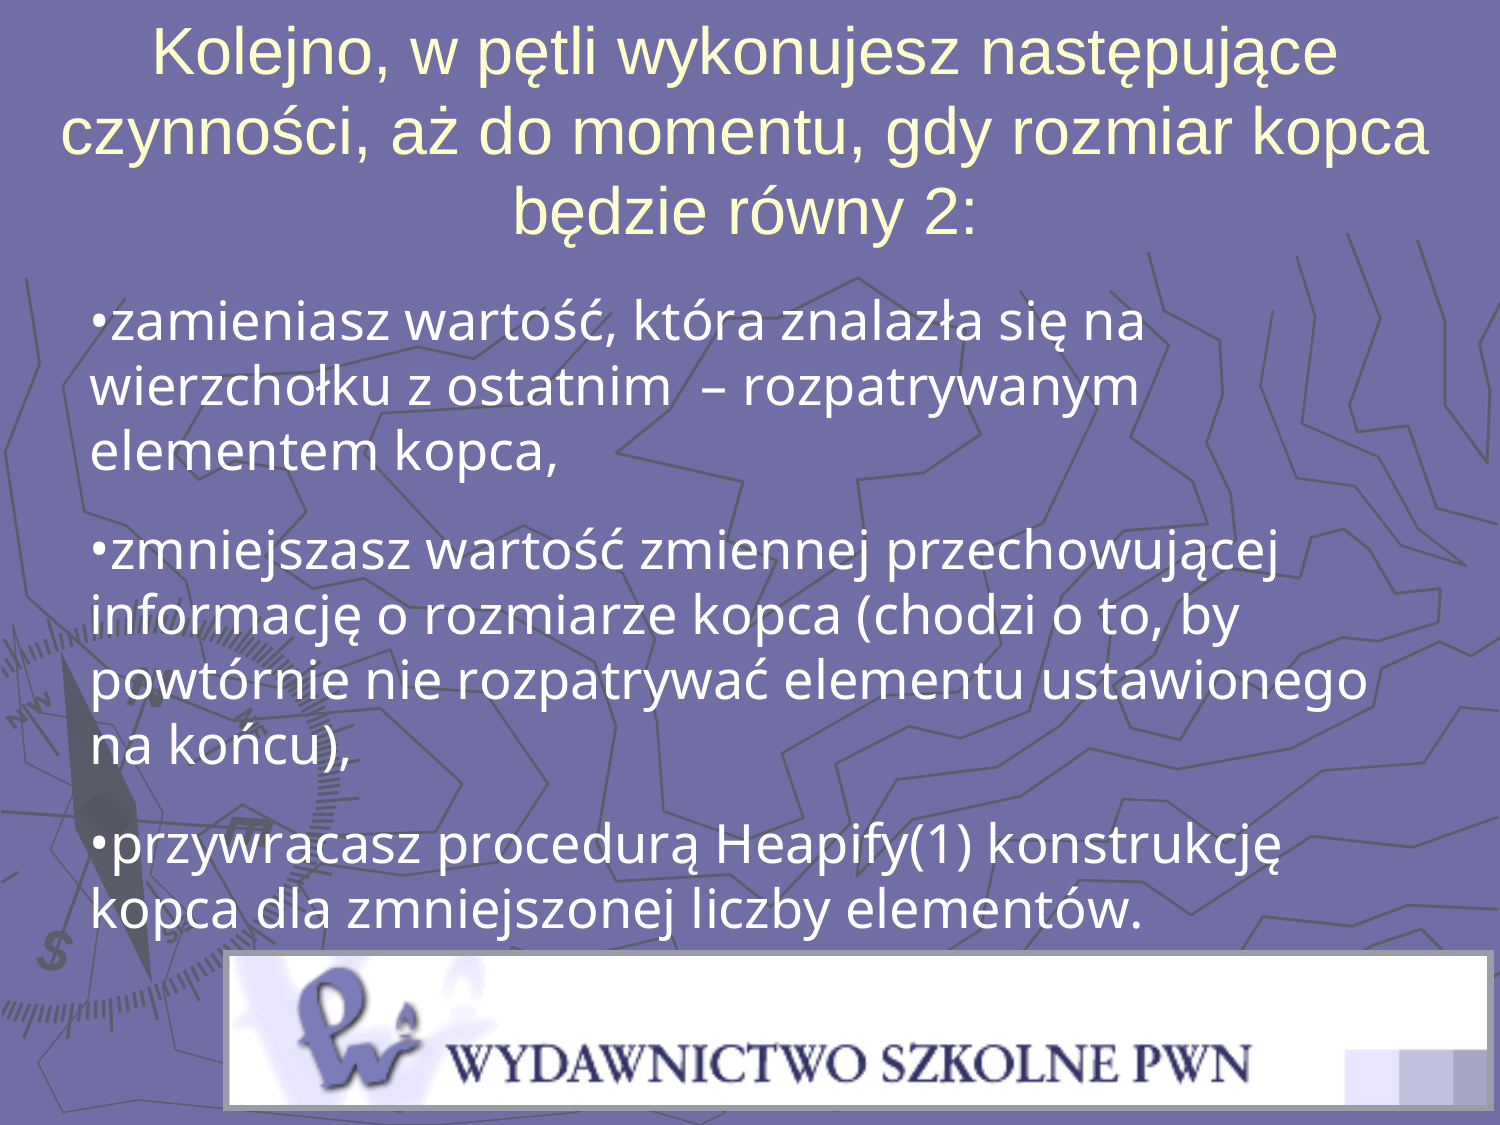

Kolejno, w pętli wykonujesz następujące czynności, aż do momentu, gdy rozmiar kopca będzie równy 2:
zamieniasz wartość, która znalazła się na wierzchołku z ostatnim – rozpatrywanym elementem kopca,
zmniejszasz wartość zmiennej przechowującej informację o rozmiarze kopca (chodzi o to, by powtórnie nie rozpatrywać elementu ustawionego na końcu),
przywracasz procedurą Heapify(1) konstrukcję kopca dla zmniejszonej liczby elementów.